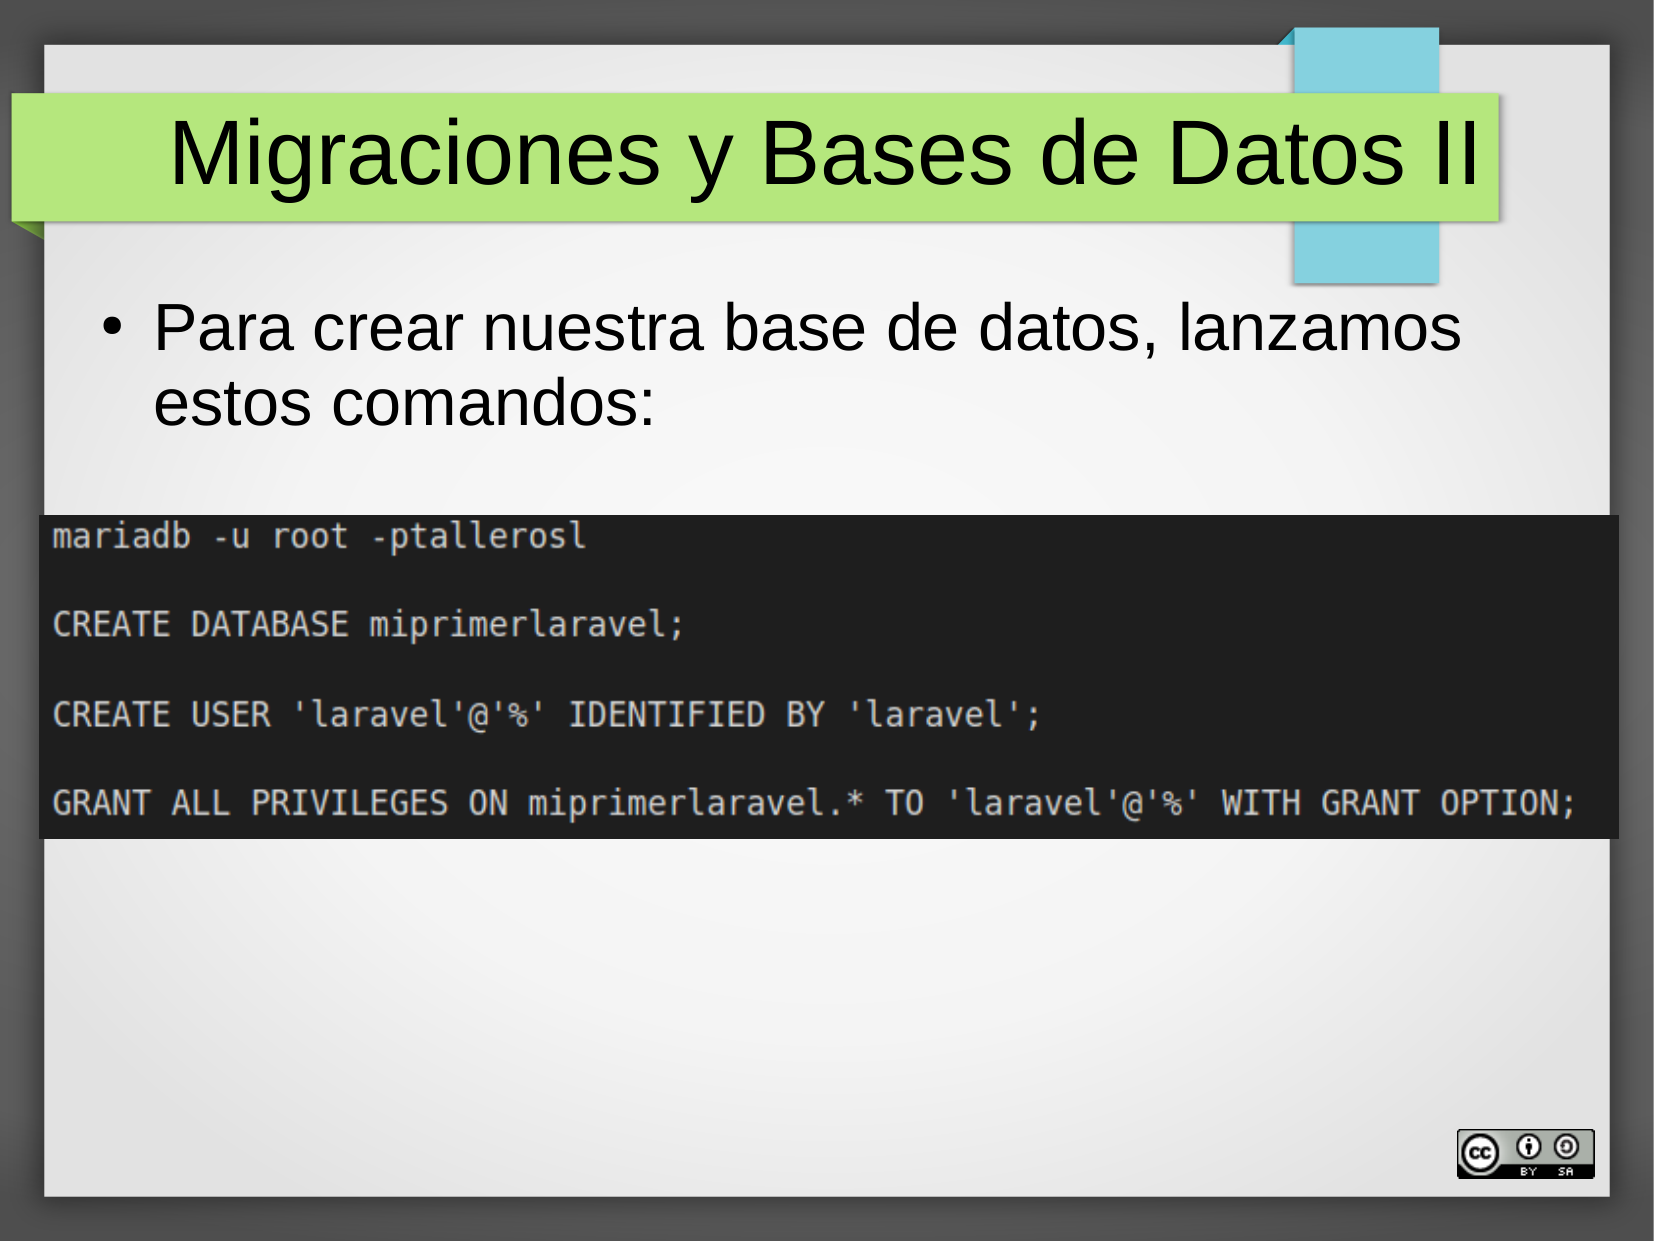

# Migraciones y Bases de Datos II
Para crear nuestra base de datos, lanzamos estos comandos: